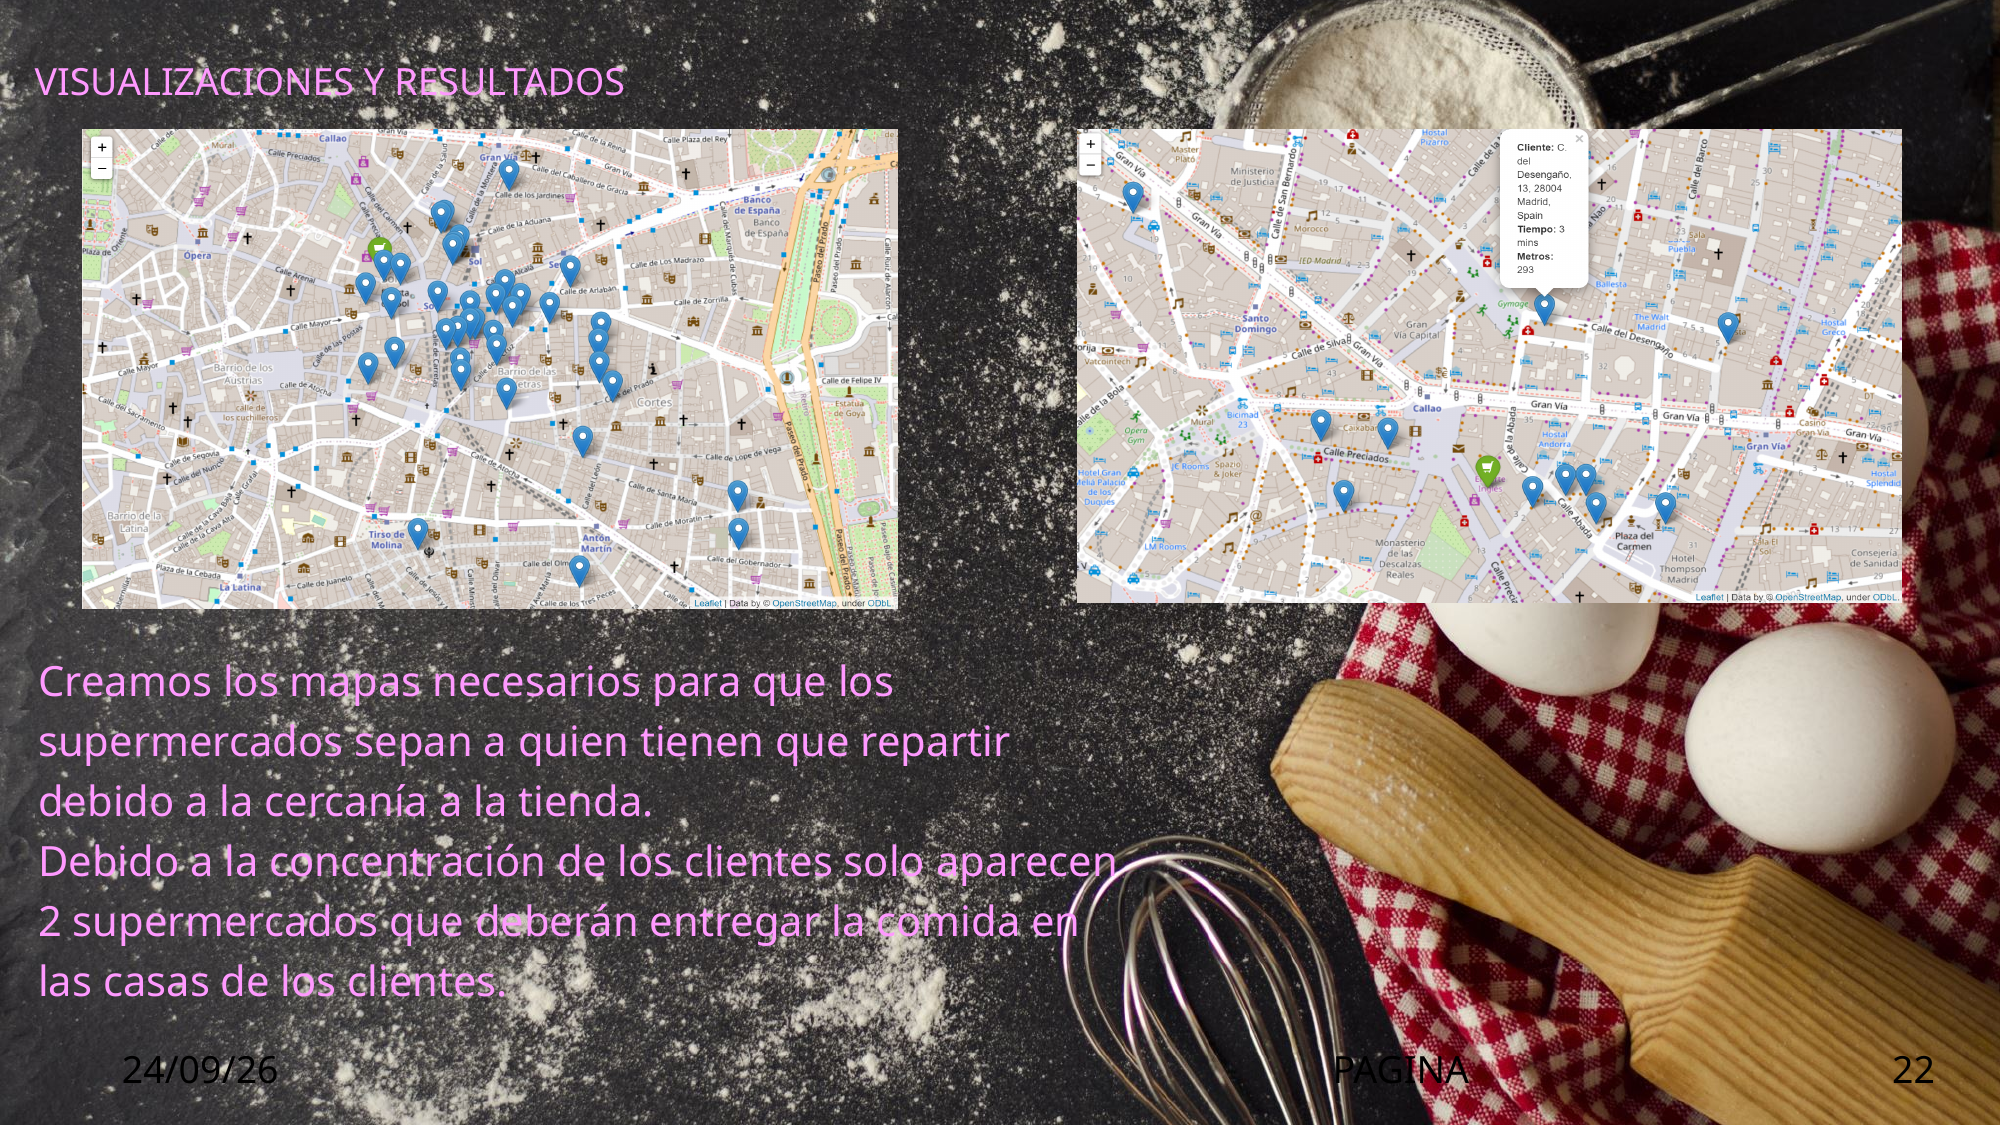

VISUALIZACIONES Y RESULTADOS
# Creamos los mapas necesarios para que los supermercados sepan a quien tienen que repartir debido a la cercanía a la tienda.
Debido a la concentración de los clientes solo aparecen 2 supermercados que deberán entregar la comida en las casas de los clientes.
PAGINA